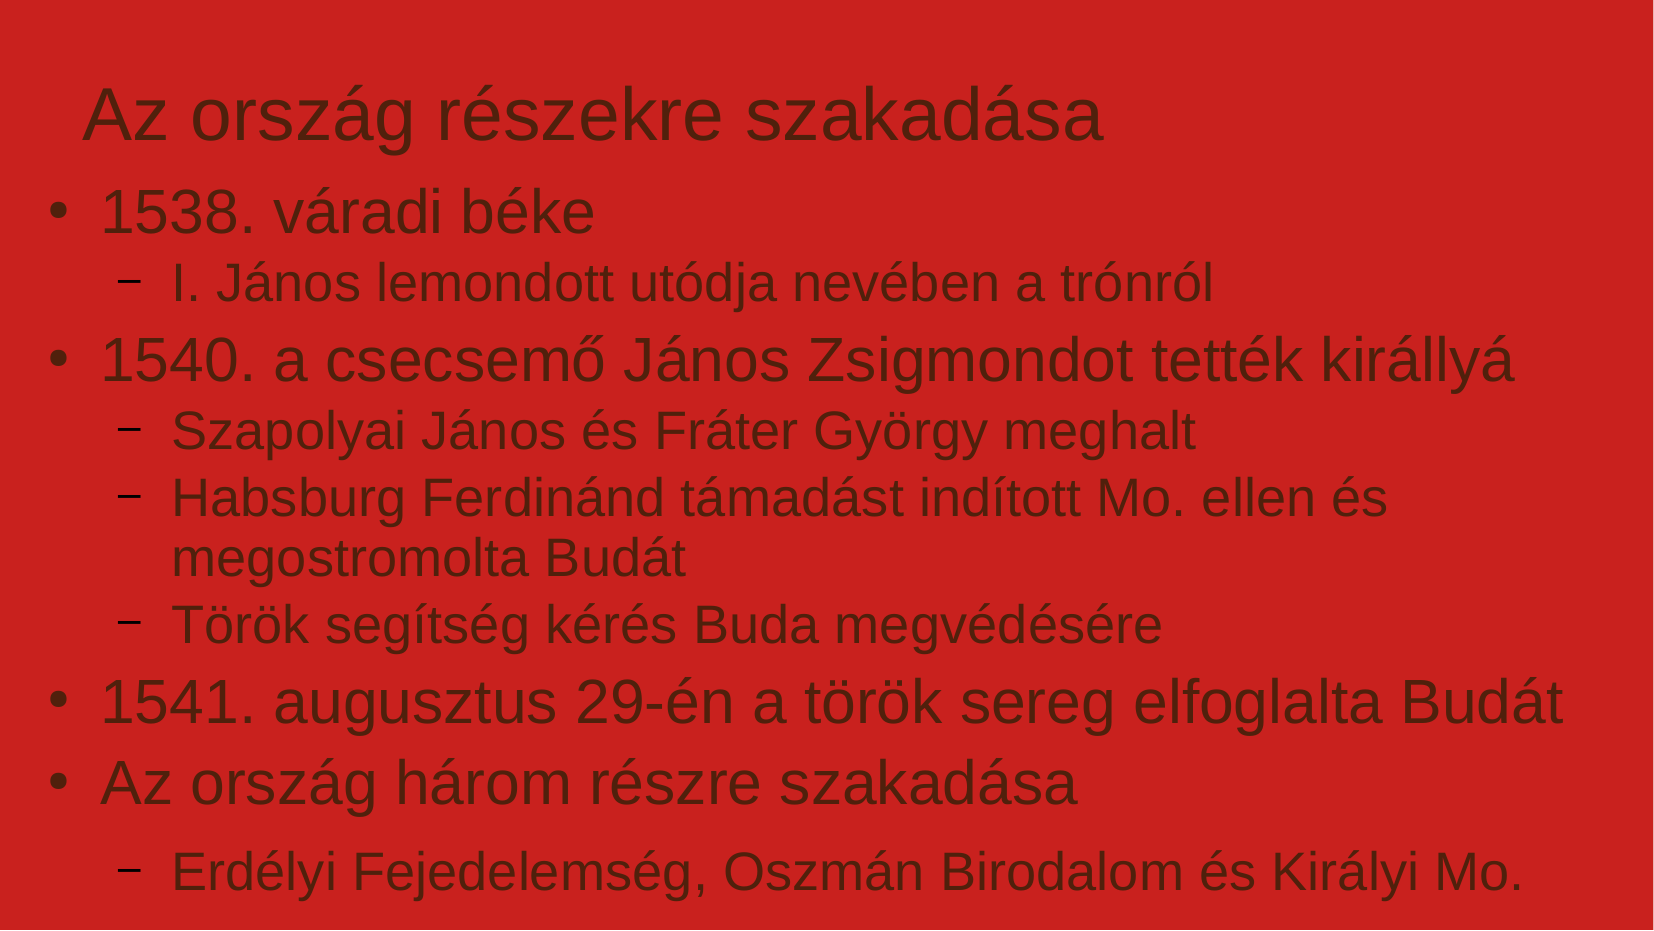

# Az ország részekre szakadása
1538. váradi béke
I. János lemondott utódja nevében a trónról
1540. a csecsemő János Zsigmondot tették királlyá
Szapolyai János és Fráter György meghalt
Habsburg Ferdinánd támadást indított Mo. ellen és megostromolta Budát
Török segítség kérés Buda megvédésére
1541. augusztus 29-én a török sereg elfoglalta Budát
Az ország három részre szakadása
Erdélyi Fejedelemség, Oszmán Birodalom és Királyi Mo.